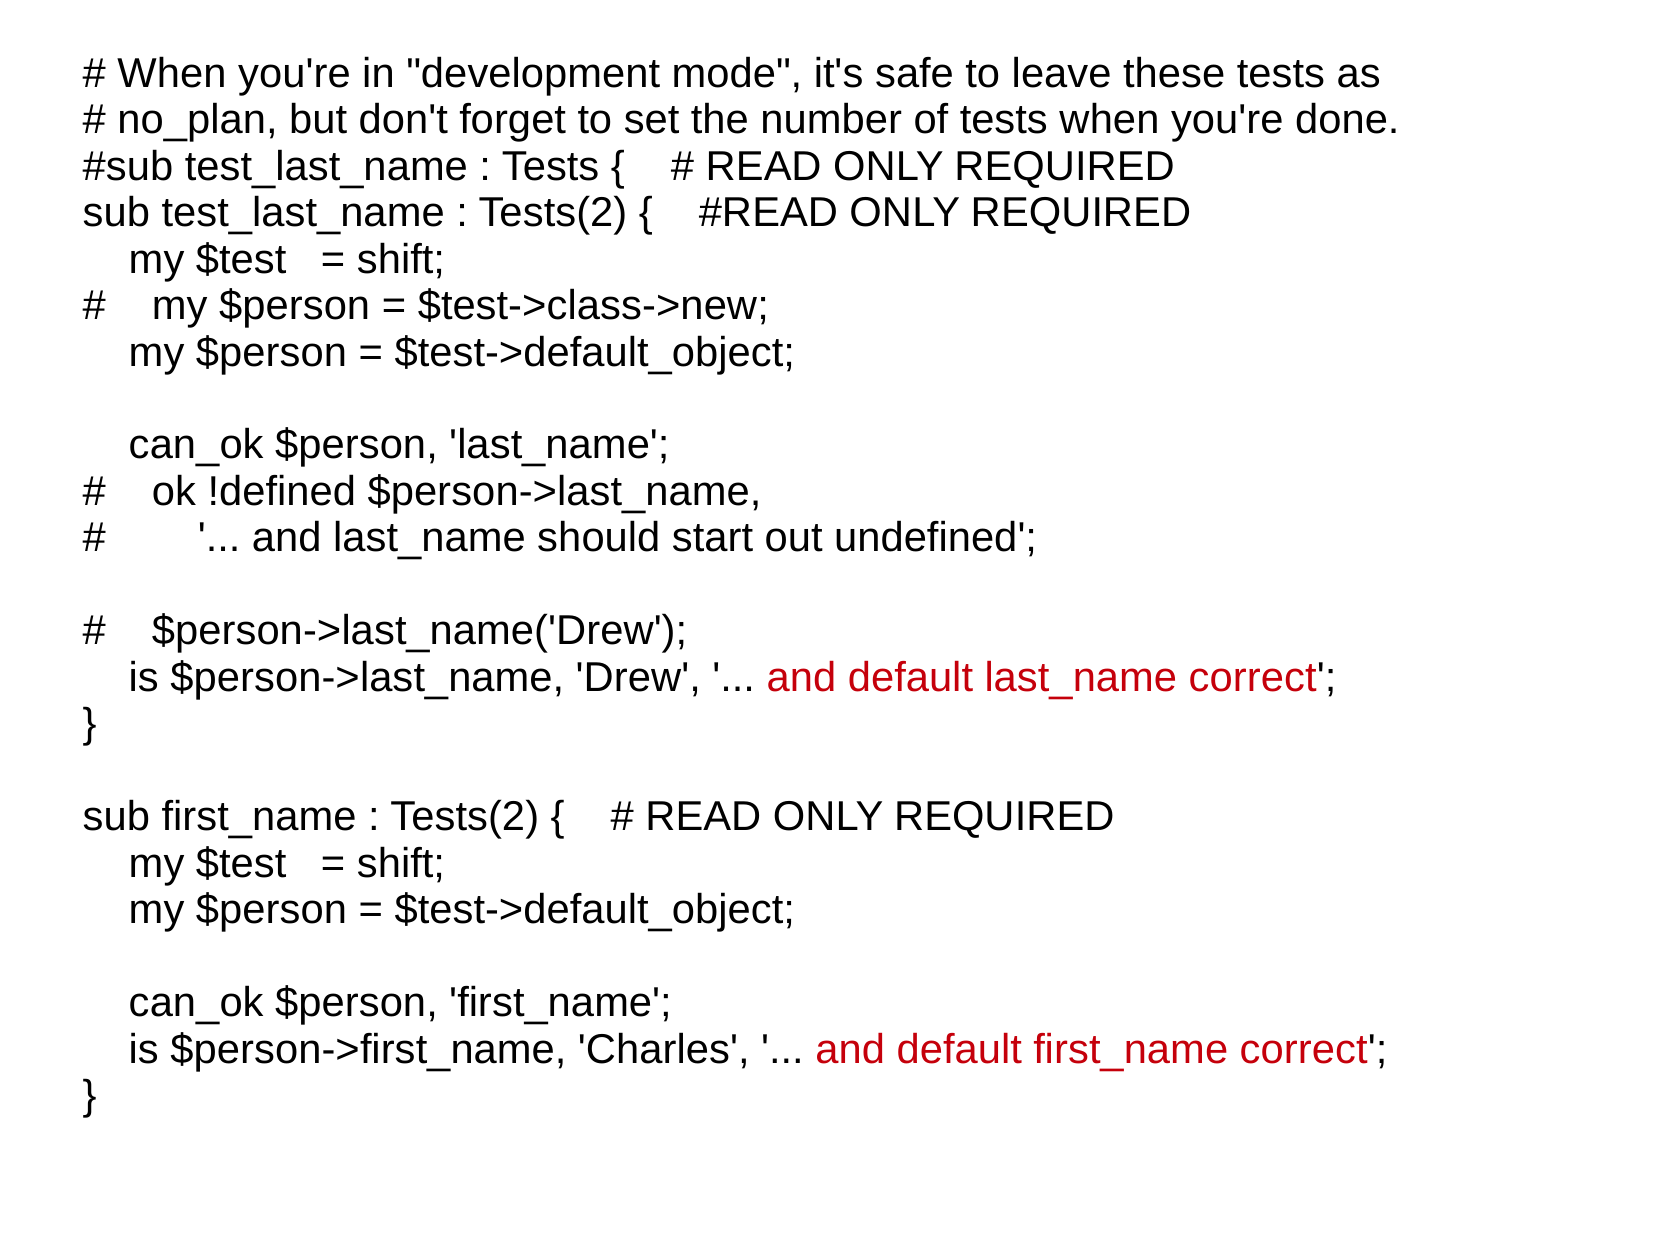

# # When you're in "development mode", it's safe to leave these tests as
# no_plan, but don't forget to set the number of tests when you're done.
#sub test_last_name : Tests { # READ ONLY REQUIRED
sub test_last_name : Tests(2) { #READ ONLY REQUIRED
 my $test = shift;
# my $person = $test->class->new;
 my $person = $test->default_object;
 can_ok $person, 'last_name';
# ok !defined $person->last_name,
# '... and last_name should start out undefined';
# $person->last_name('Drew');
 is $person->last_name, 'Drew', '... and default last_name correct';
}
sub first_name : Tests(2) { # READ ONLY REQUIRED
 my $test = shift;
 my $person = $test->default_object;
 can_ok $person, 'first_name';
 is $person->first_name, 'Charles', '... and default first_name correct';
}